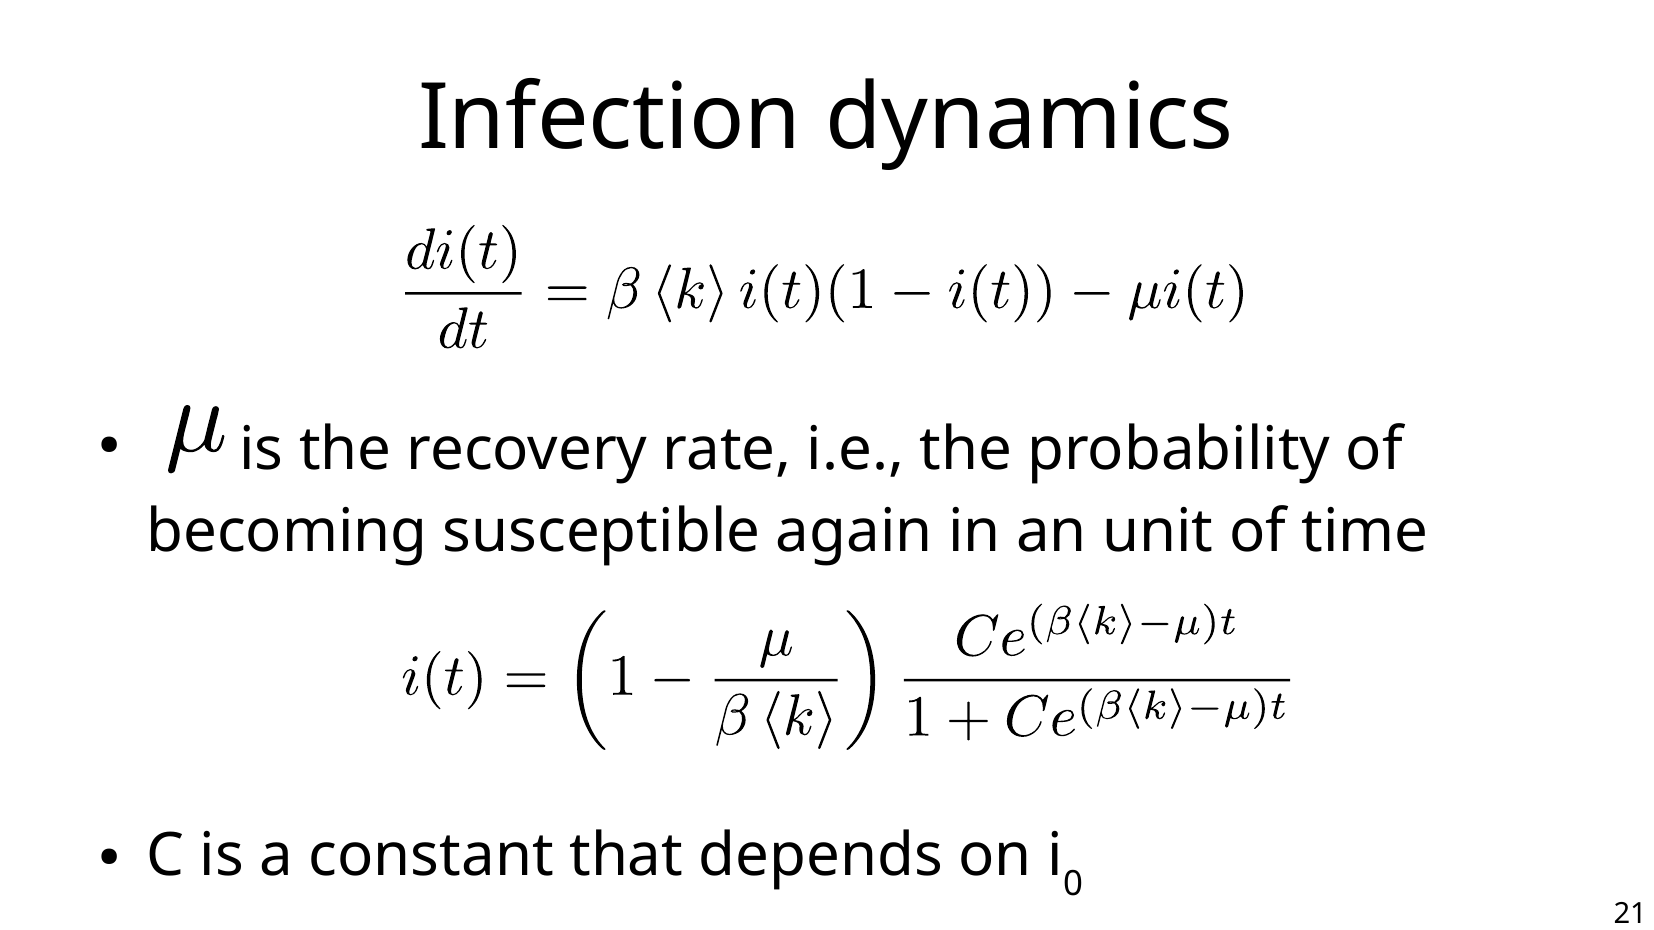

# Infection dynamics
 is the recovery rate, i.e., the probability of becoming susceptible again in an unit of time
C is a constant that depends on i0
21